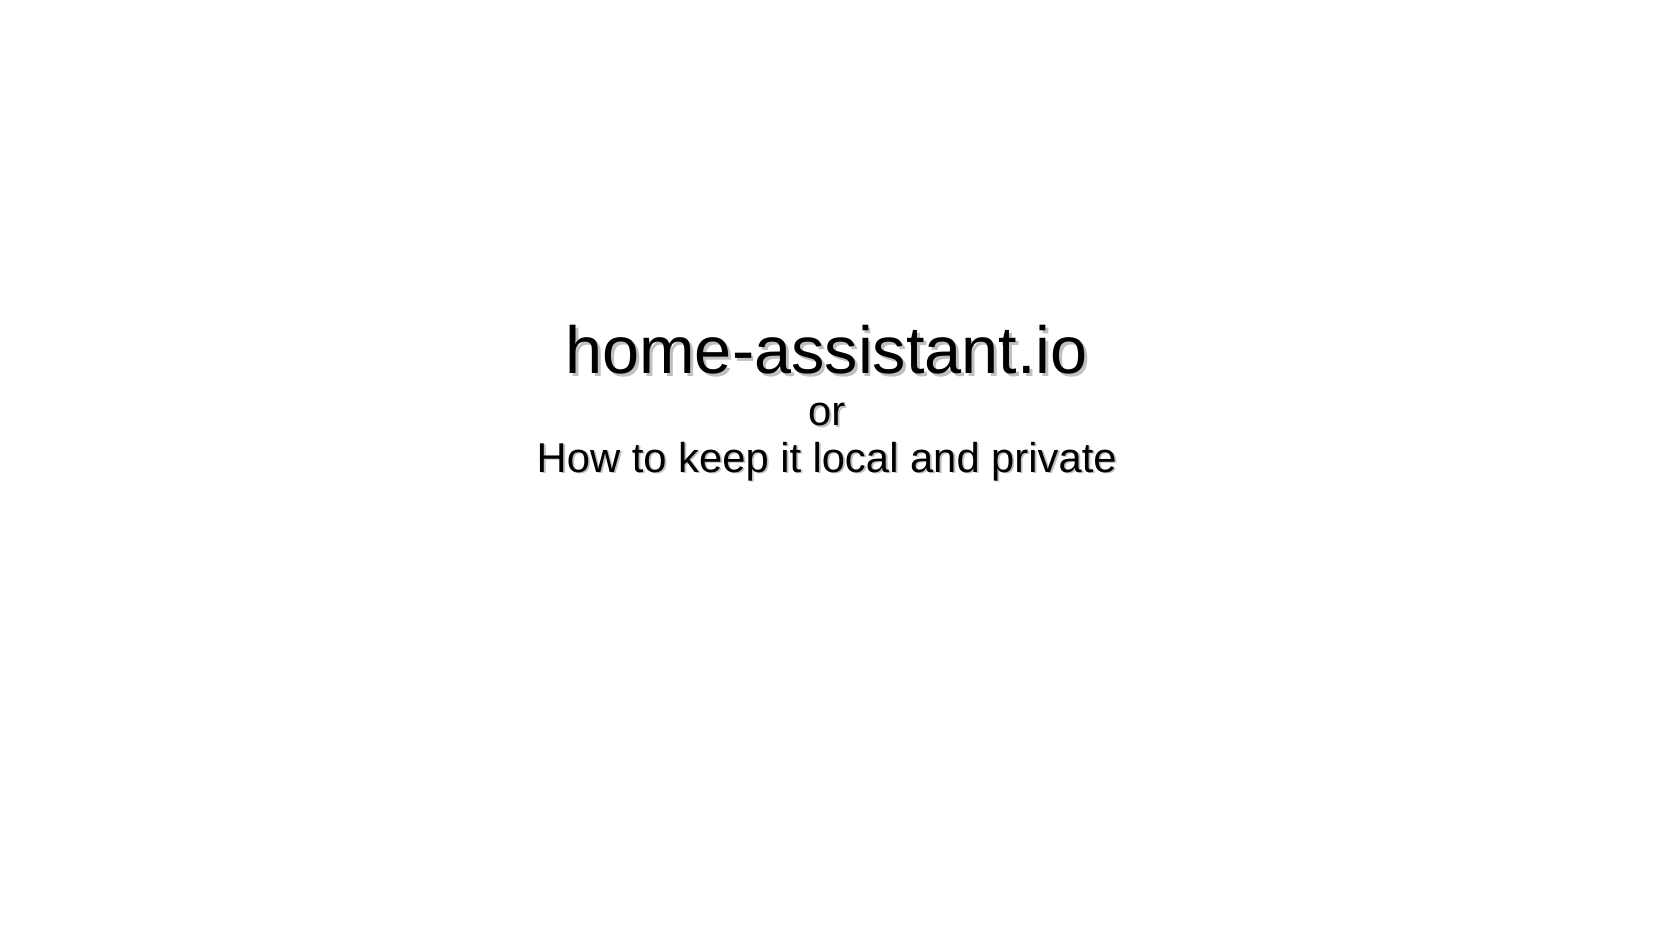

# home-assistant.io
or
How to keep it local and private